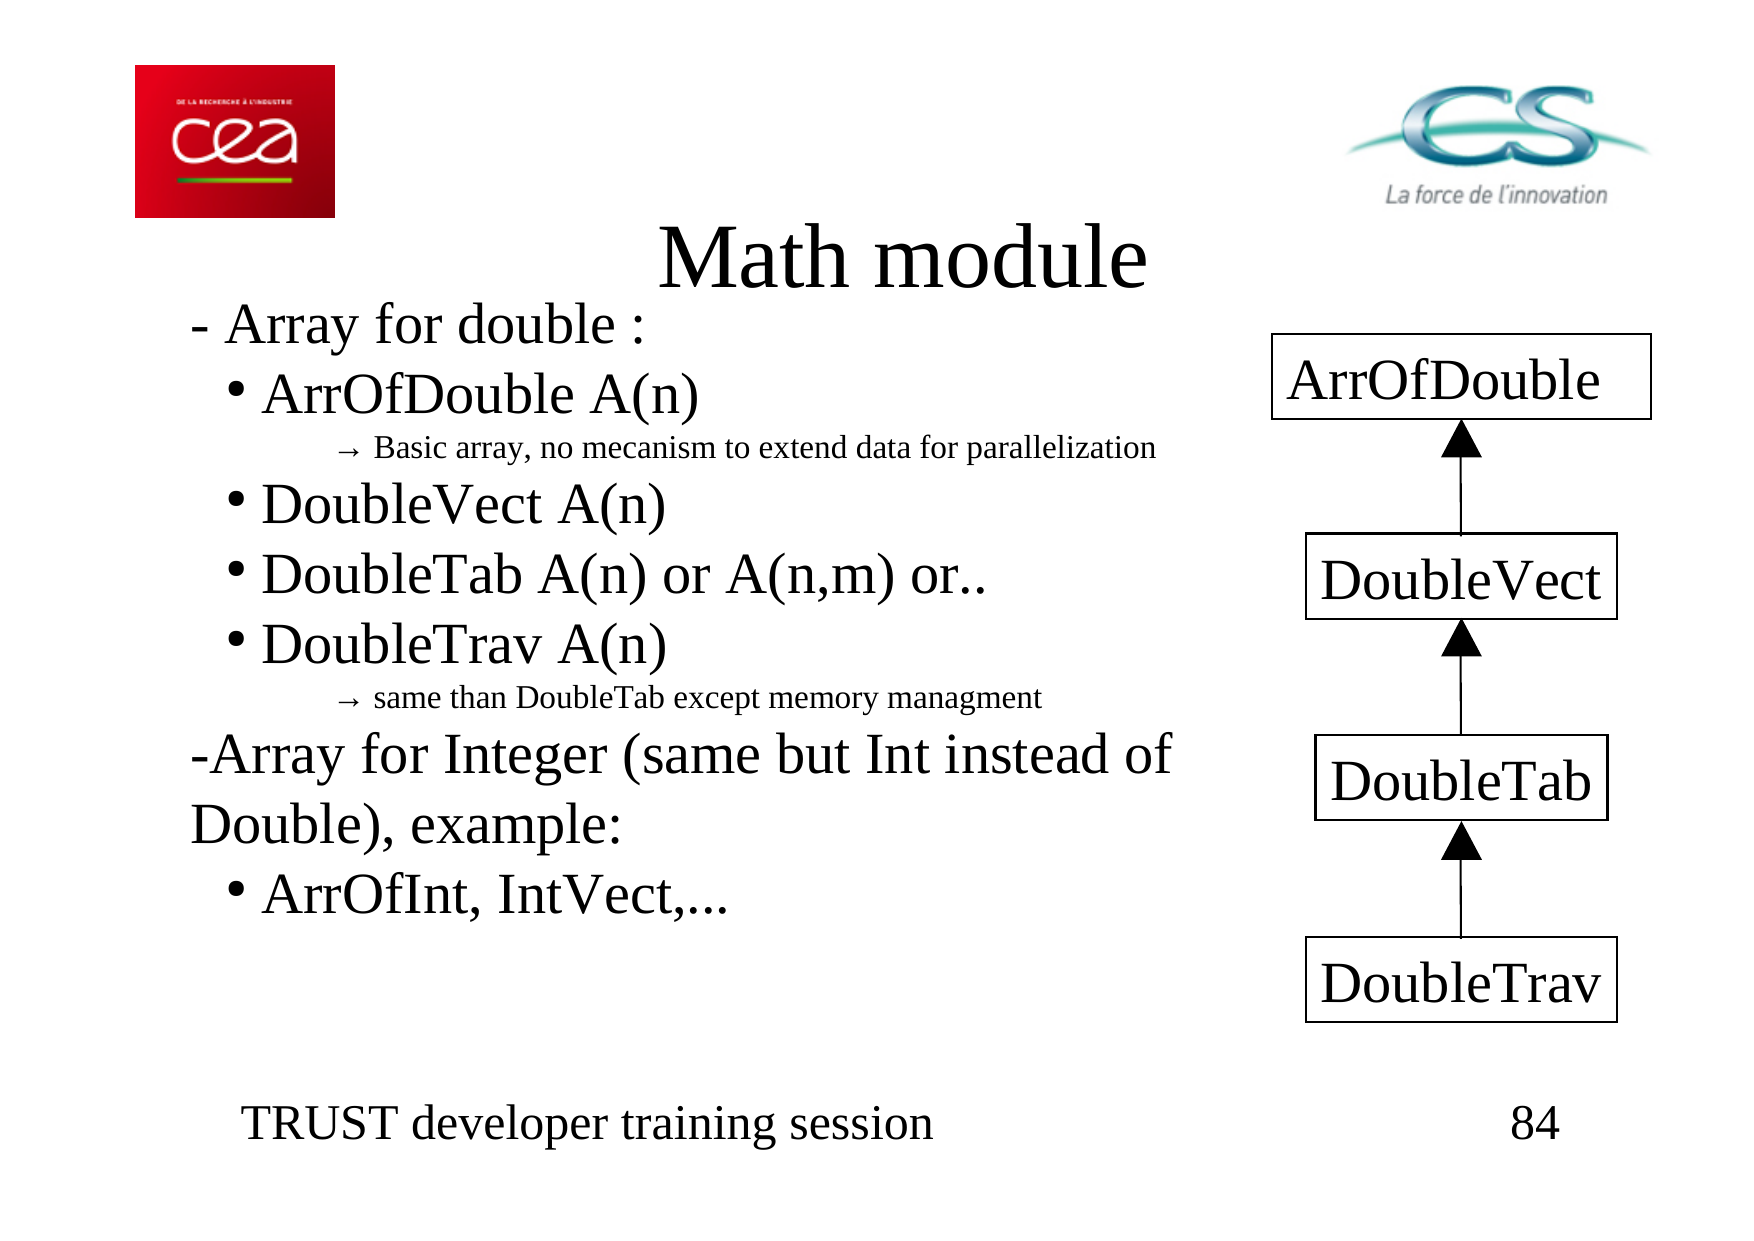

# Math module
- Array for double :
ArrOfDouble A(n)
→ Basic array, no mecanism to extend data for parallelization
DoubleVect A(n)
DoubleTab A(n) or A(n,m) or..
DoubleTrav A(n)
→ same than DoubleTab except memory managment
-Array for Integer (same but Int instead of Double), example:
ArrOfInt, IntVect,...
ArrOfDouble
DoubleVect
DoubleTab
DoubleTrav
TRUST developer training session
84